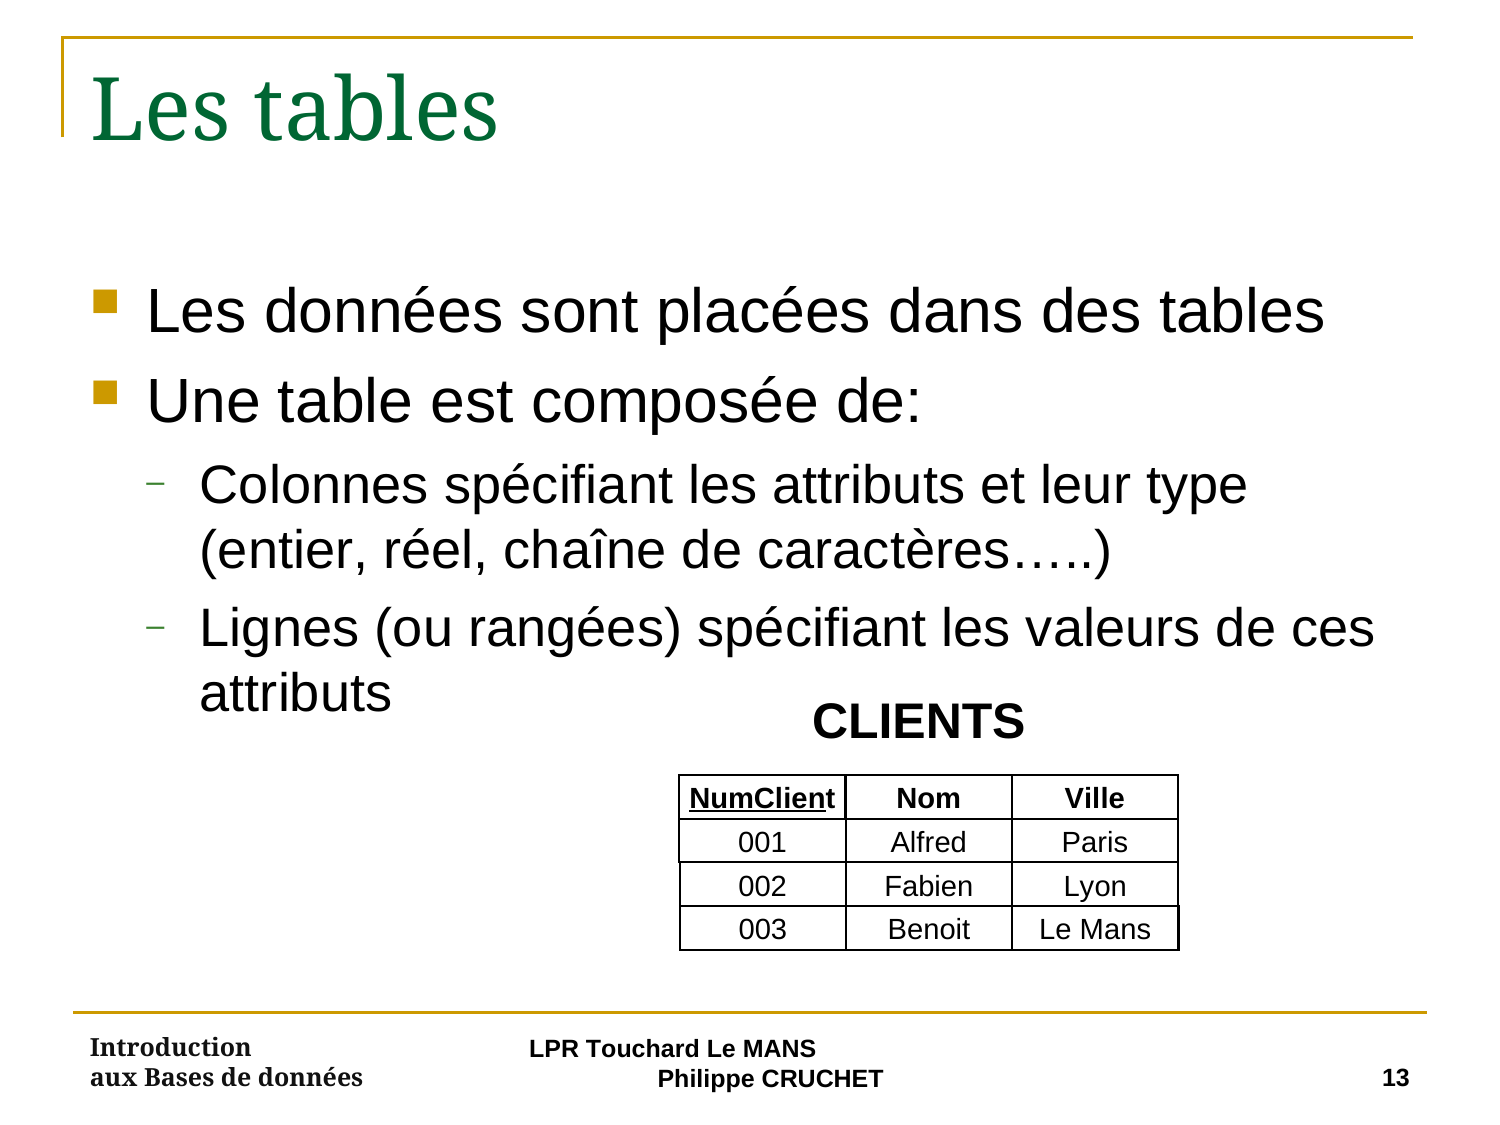

# Les tables
Les données sont placées dans des tables
Une table est composée de:
Colonnes spécifiant les attributs et leur type (entier, réel, chaîne de caractères…..)
Lignes (ou rangées) spécifiant les valeurs de ces attributs
CLIENTS
NumClient
Nom
Ville
001
Alfred
Paris
002
Fabien
Lyon
003
Benoit
Le Mans
LPR Touchard Le MANS Philippe CRUCHET